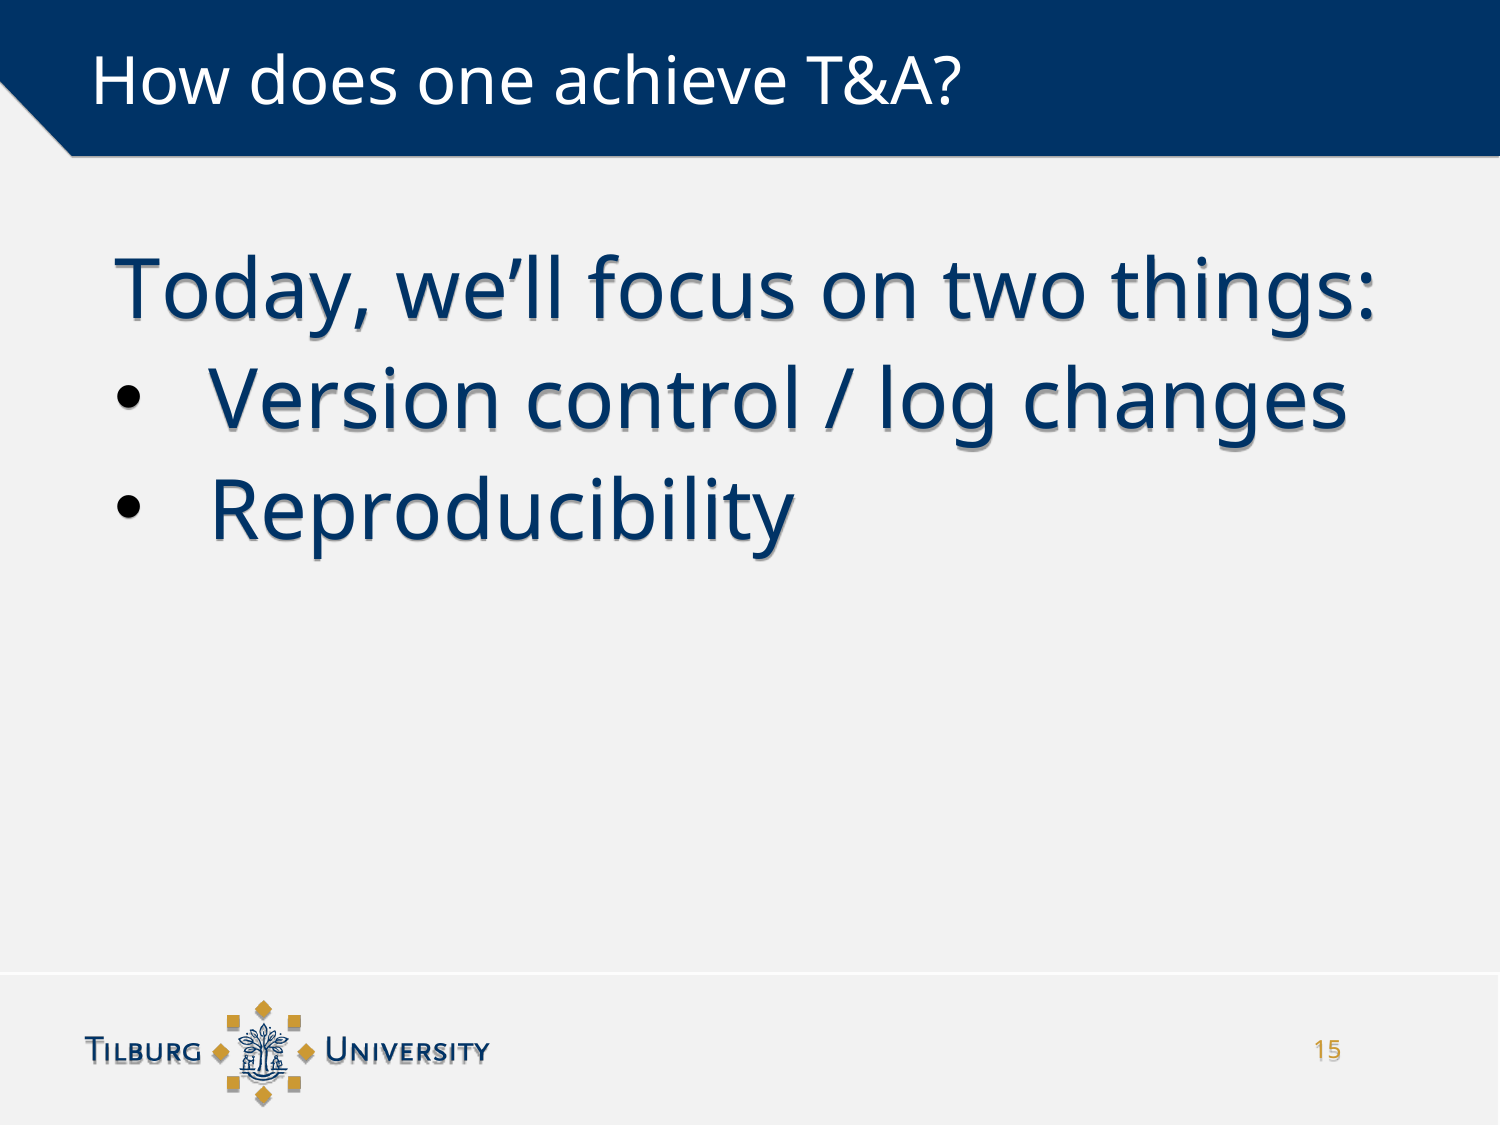

# How does one achieve T&A?
Today, we’ll focus on two things:
Version control / log changes
Reproducibility